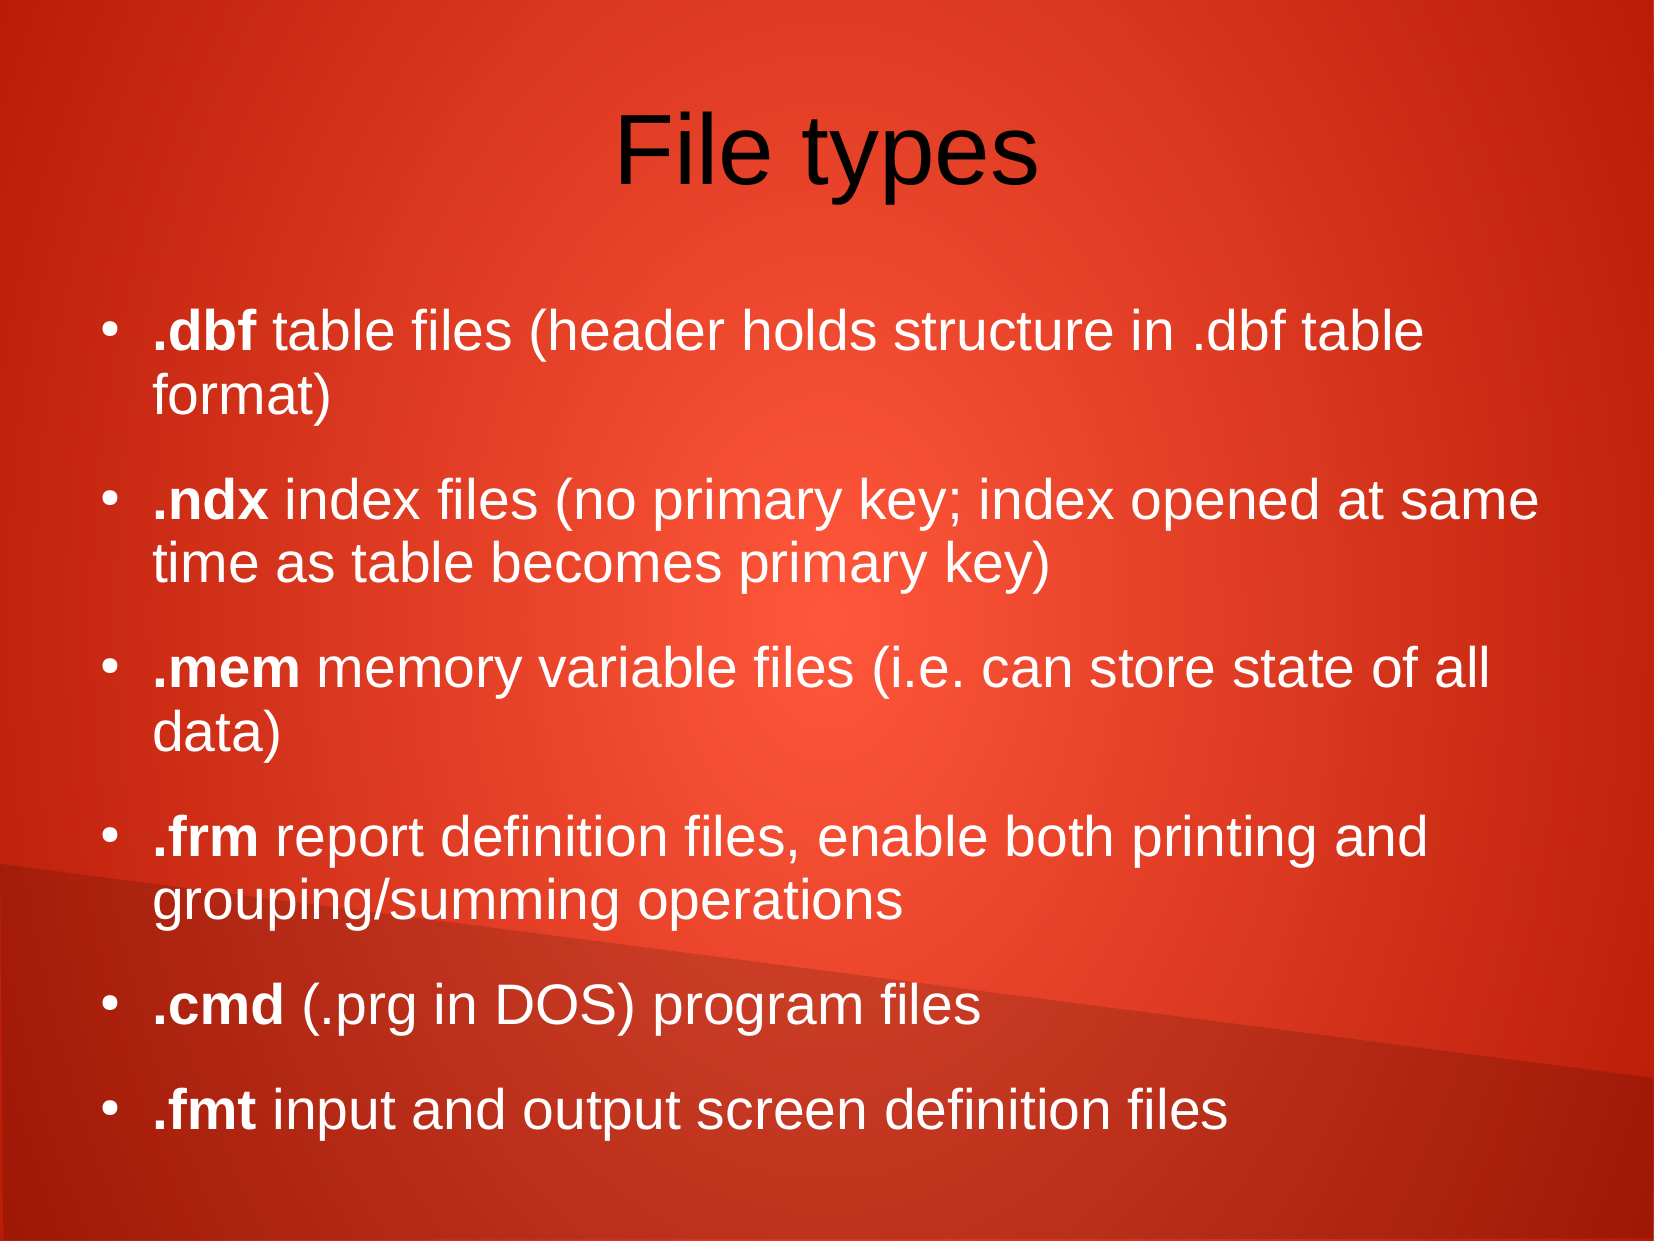

# File types
.dbf table files (header holds structure in .dbf table format)
.ndx index files (no primary key; index opened at same time as table becomes primary key)
.mem memory variable files (i.e. can store state of all data)
.frm report definition files, enable both printing and grouping/summing operations
.cmd (.prg in DOS) program files
.fmt input and output screen definition files